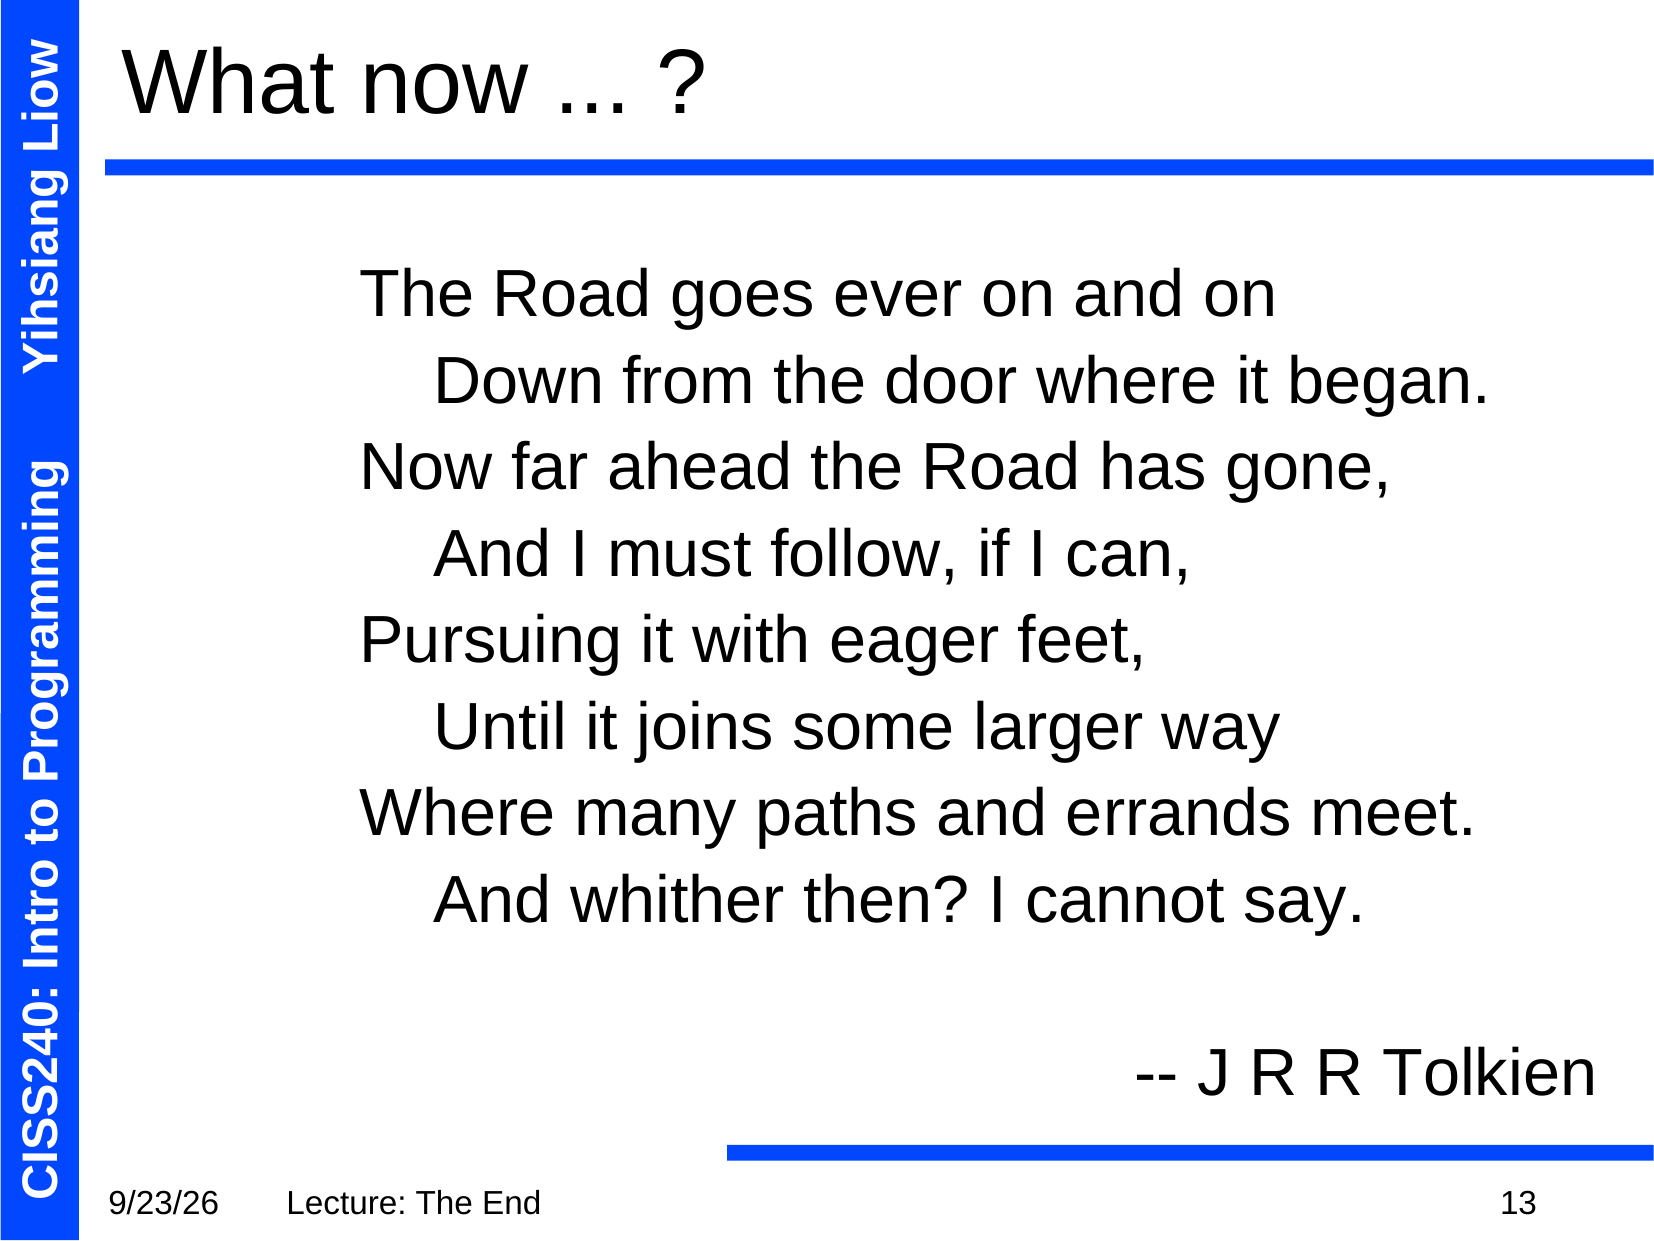

# What now ... ?
The Road goes ever on and on
 Down from the door where it began.
Now far ahead the Road has gone,
 And I must follow, if I can,
Pursuing it with eager feet,
 Until it joins some larger way
Where many paths and errands meet.
 And whither then? I cannot say.
 -- J R R Tolkien